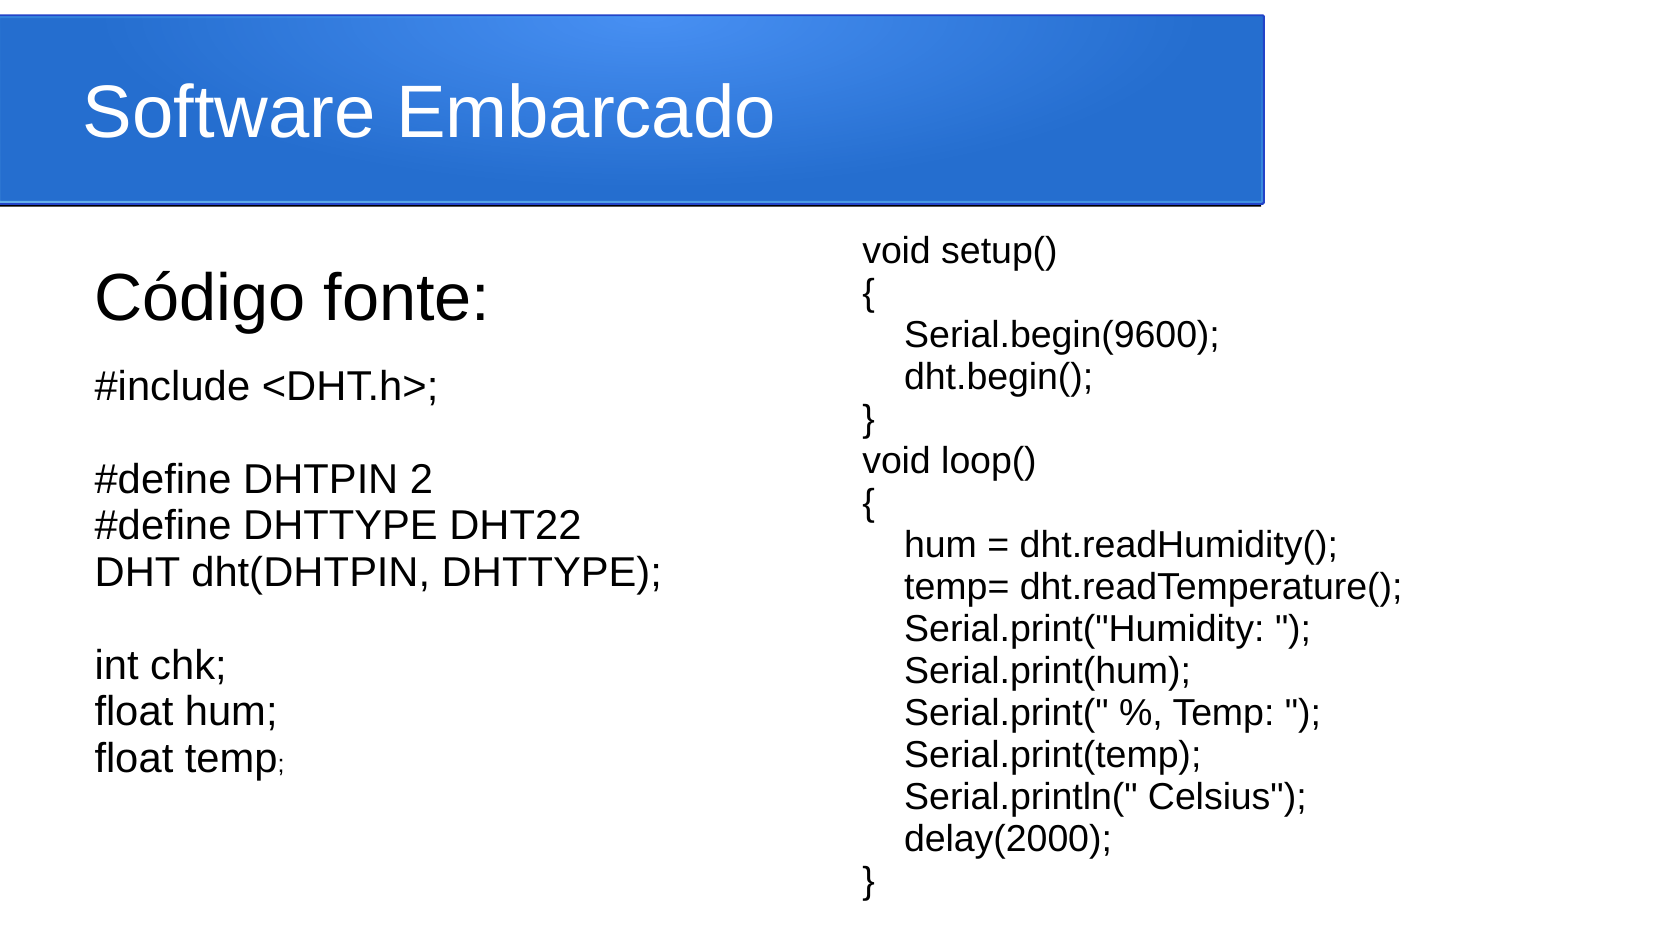

# Software Embarcado
void setup()
{
 Serial.begin(9600);
 dht.begin();
}
void loop()
{
 hum = dht.readHumidity();
 temp= dht.readTemperature();
 Serial.print("Humidity: ");
 Serial.print(hum);
 Serial.print(" %, Temp: ");
 Serial.print(temp);
 Serial.println(" Celsius");
 delay(2000);
}
Código fonte:
#include <DHT.h>;
#define DHTPIN 2
#define DHTTYPE DHT22
DHT dht(DHTPIN, DHTTYPE);
int chk;
float hum;
float temp;